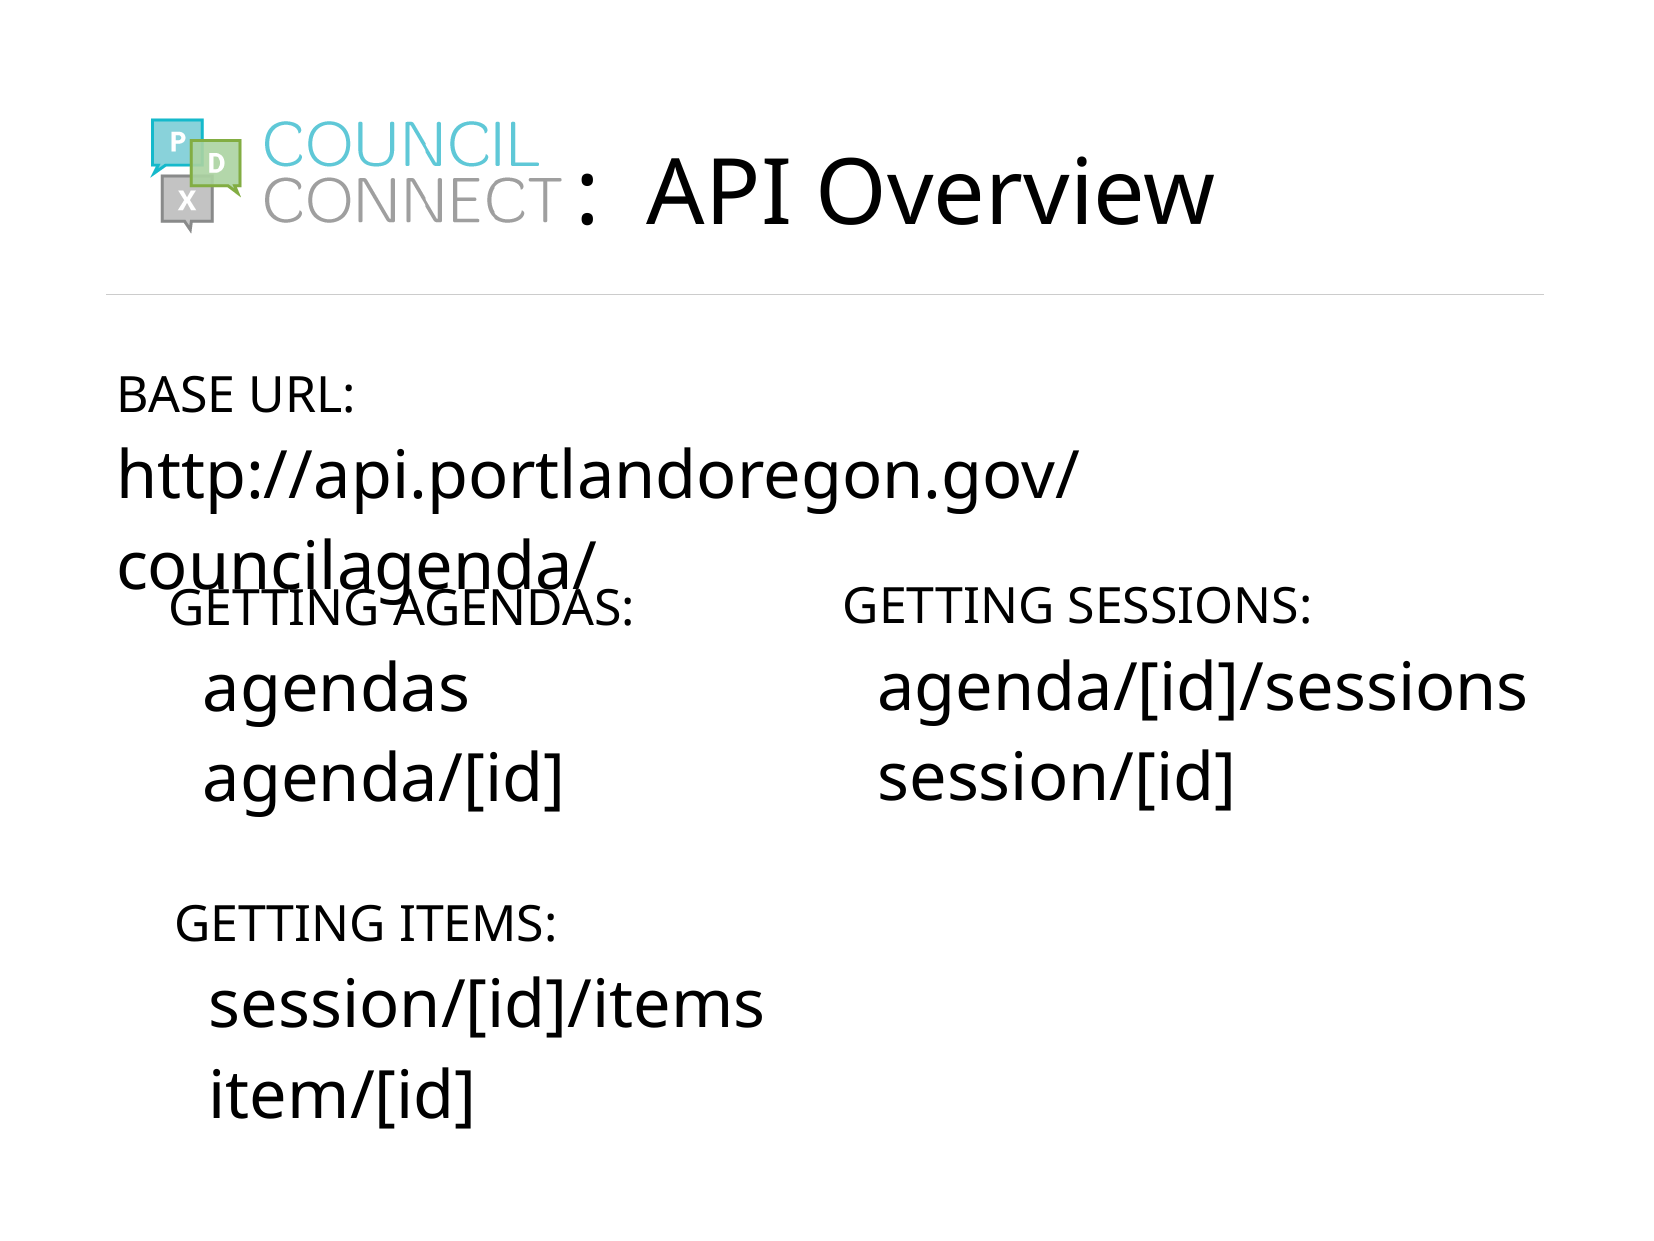

: API Overview
BASE URL:
http://api.portlandoregon.gov/councilagenda/
GETTING SESSIONS:
 agenda/[id]/sessions
 session/[id]
GETTING AGENDAS:
 agendas
 agenda/[id]
GETTING ITEMS:
 session/[id]/items
 item/[id]